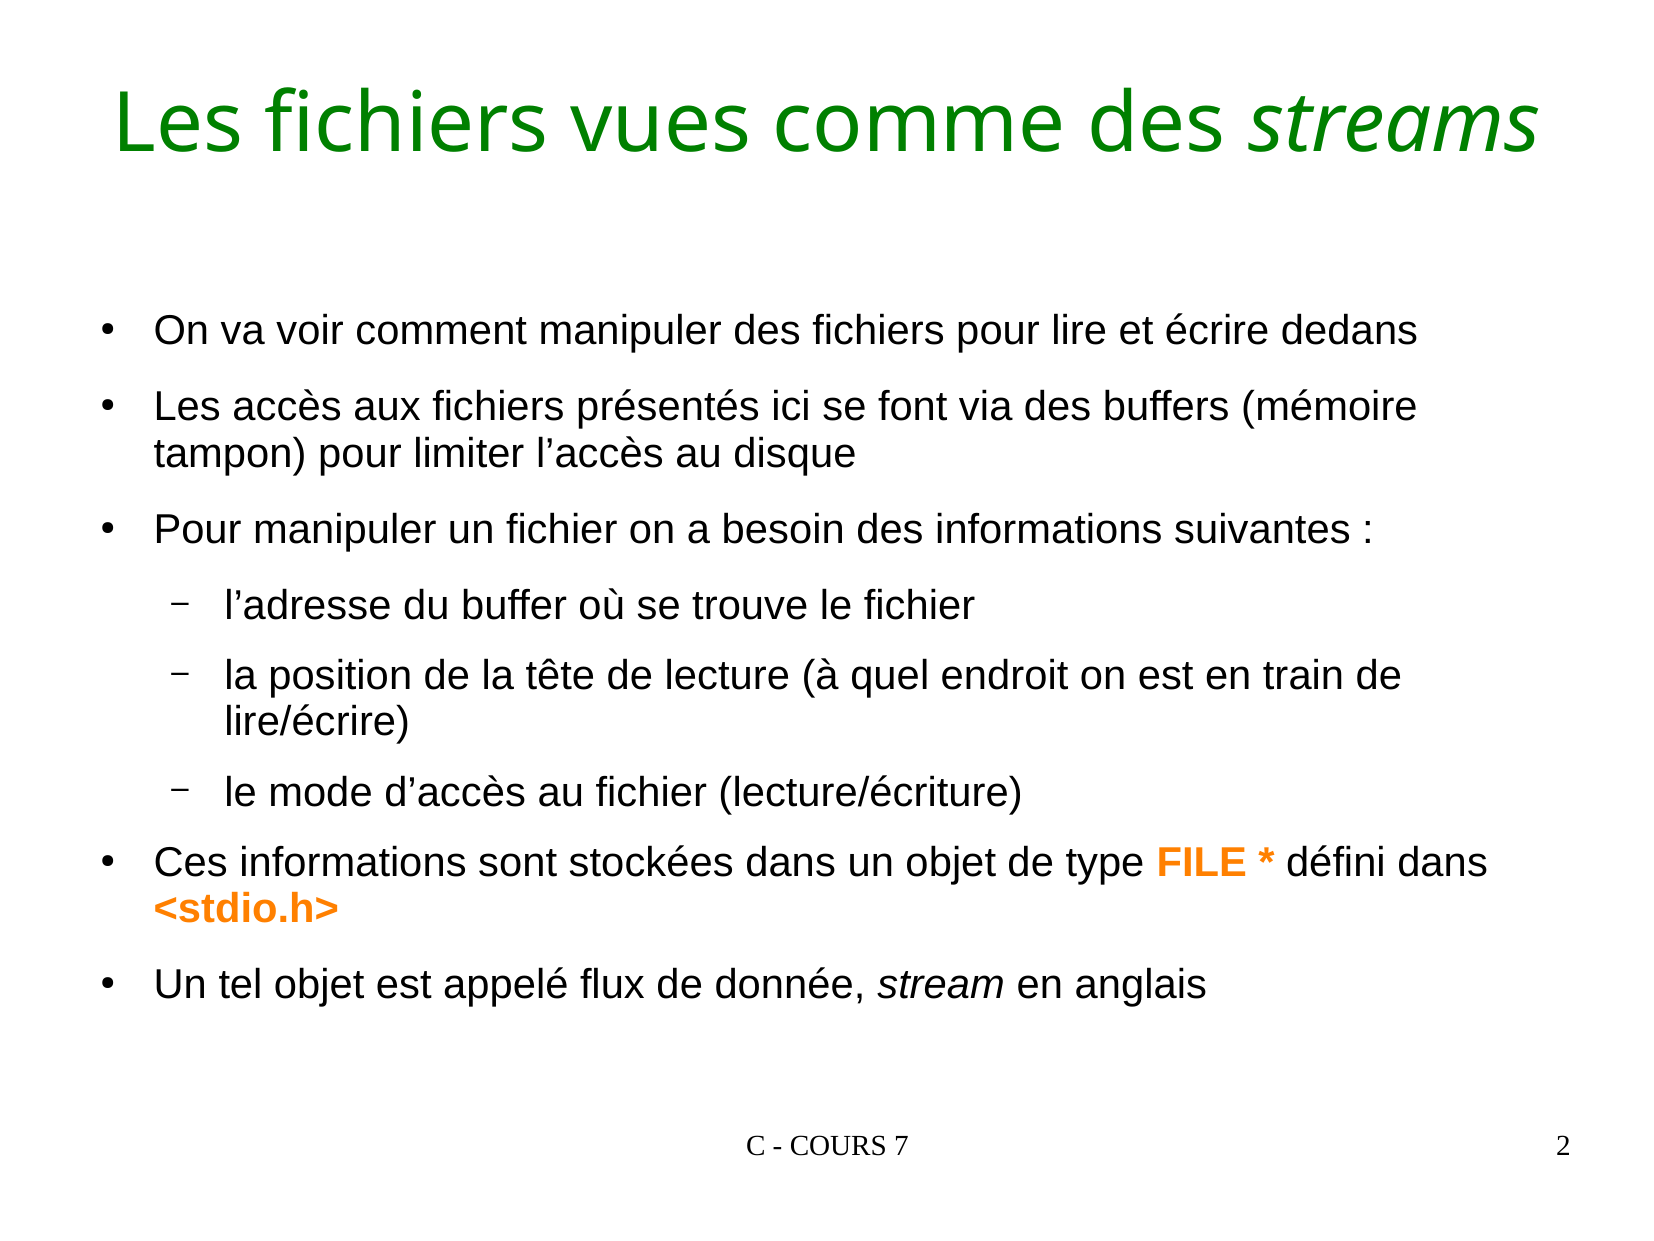

# Les fichiers vues comme des streams
On va voir comment manipuler des fichiers pour lire et écrire dedans
Les accès aux fichiers présentés ici se font via des buffers (mémoire tampon) pour limiter l’accès au disque
Pour manipuler un fichier on a besoin des informations suivantes :
l’adresse du buffer où se trouve le fichier
la position de la tête de lecture (à quel endroit on est en train de lire/écrire)
le mode d’accès au fichier (lecture/écriture)
Ces informations sont stockées dans un objet de type FILE * défini dans <stdio.h>
Un tel objet est appelé flux de donnée, stream en anglais
C - COURS 7
2